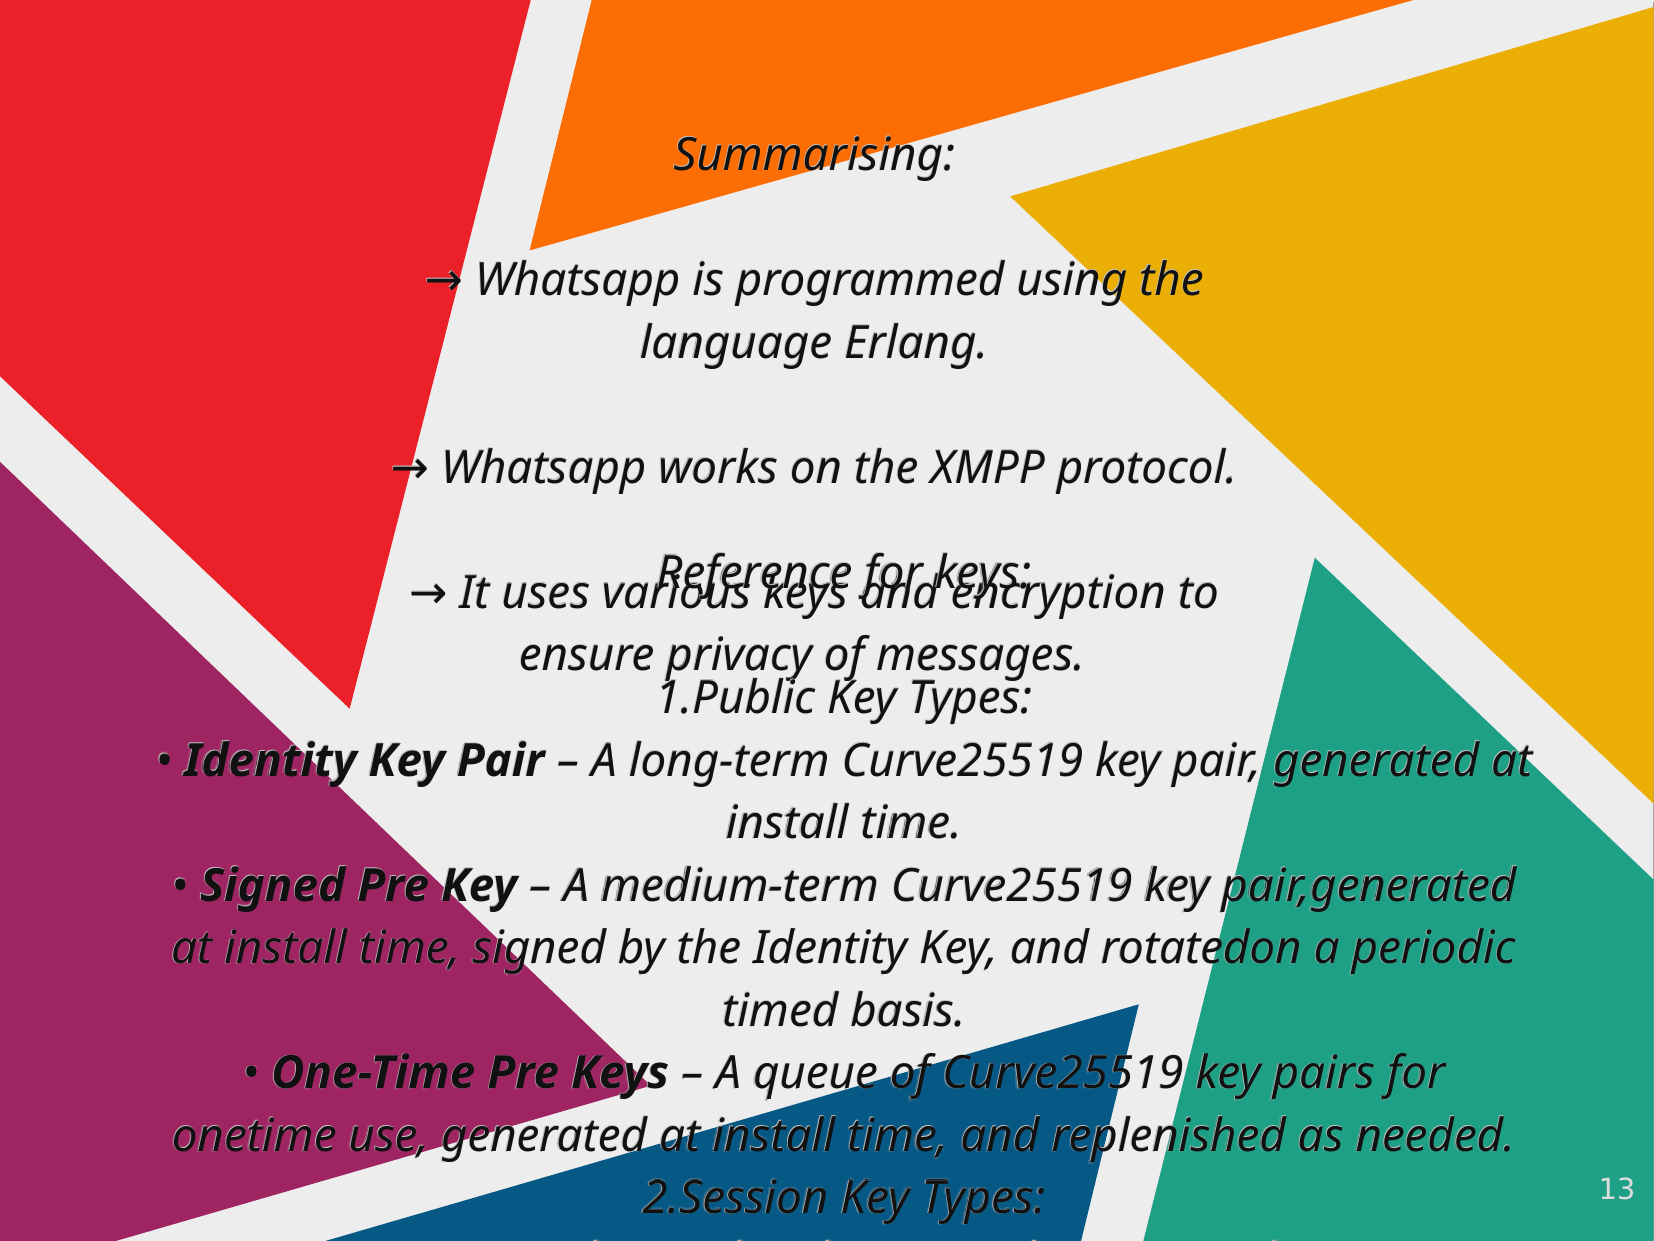

Summarising:
→ Whatsapp is programmed using the language Erlang.
→ Whatsapp works on the XMPP protocol.
→ It uses various keys and encryption to ensure privacy of messages.
Reference for keys:
1.Public Key Types:
• Identity Key Pair – A long-term Curve25519 key pair, generated at install time.
• Signed Pre Key – A medium-term Curve25519 key pair,generated at install time, signed by the Identity Key, and rotatedon a periodic timed basis.
• One-Time Pre Keys – A queue of Curve25519 key pairs for onetime use, generated at install time, and replenished as needed.
2.Session Key Types:
• Root Key – A 32-byte value that is used to create Chain Keys.
• Chain Key – A 32-byte value that is used to create MessageKeys.
• Message Key – An 80-byte value that is used to encrypt messagecontents. 32 bytes are used for an AES-256 key, 32 bytes for aHMAC-SHA256 key, and 16 bytes for an IV.
13